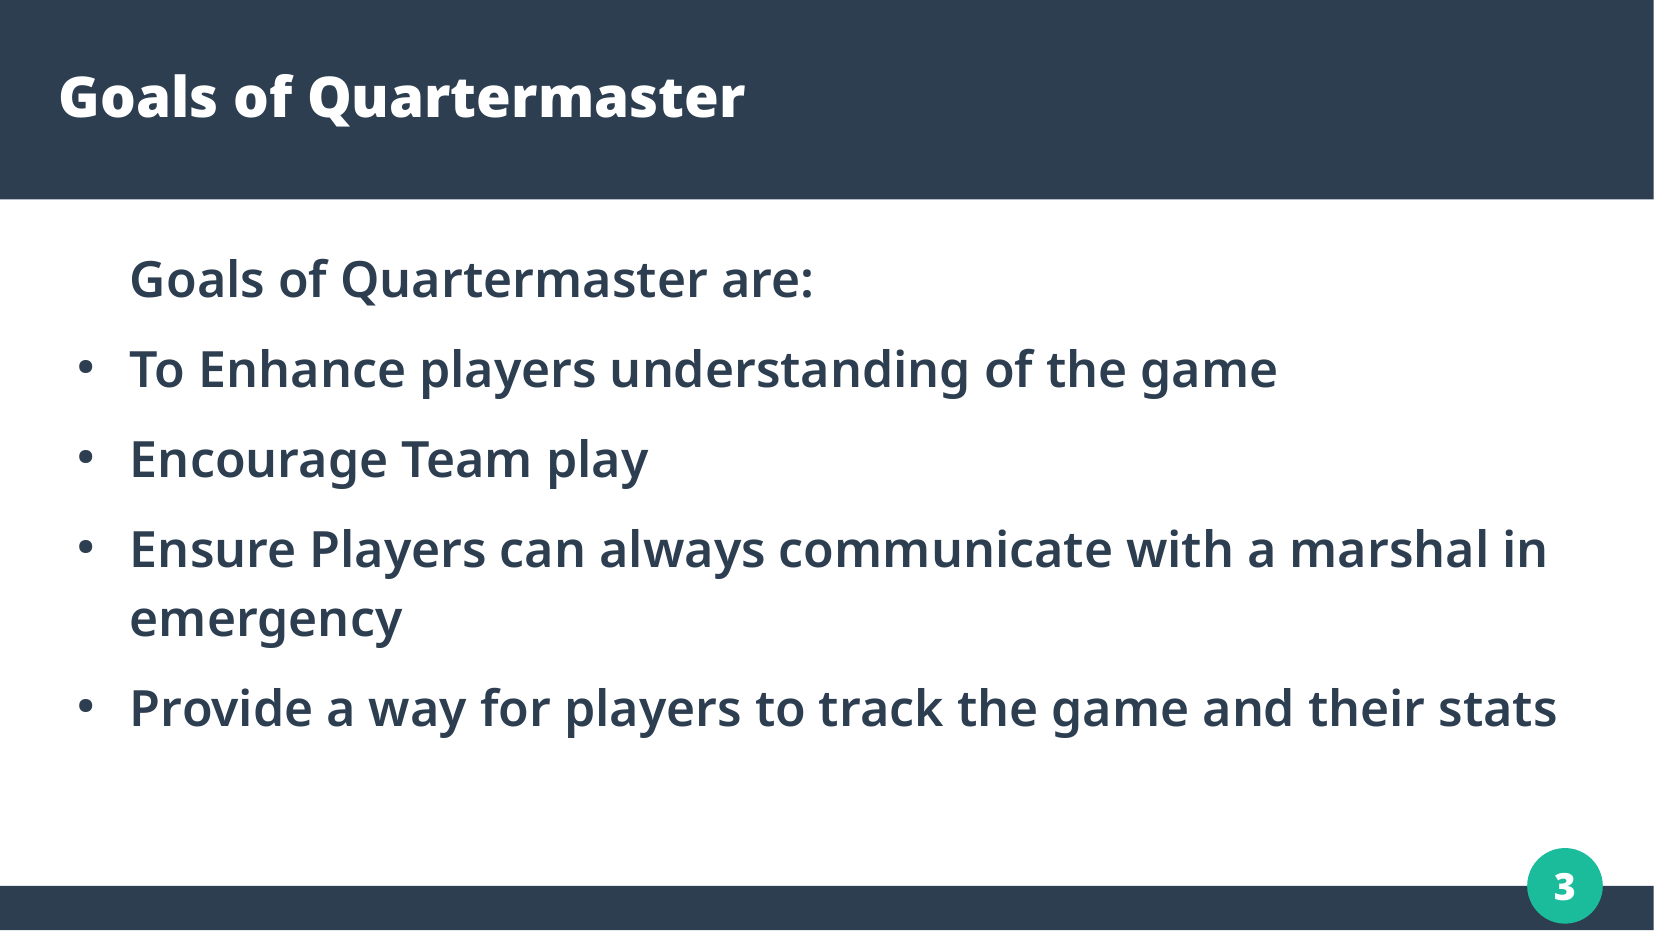

# Goals of Quartermaster
Goals of Quartermaster are:
To Enhance players understanding of the game
Encourage Team play
Ensure Players can always communicate with a marshal in emergency
Provide a way for players to track the game and their stats